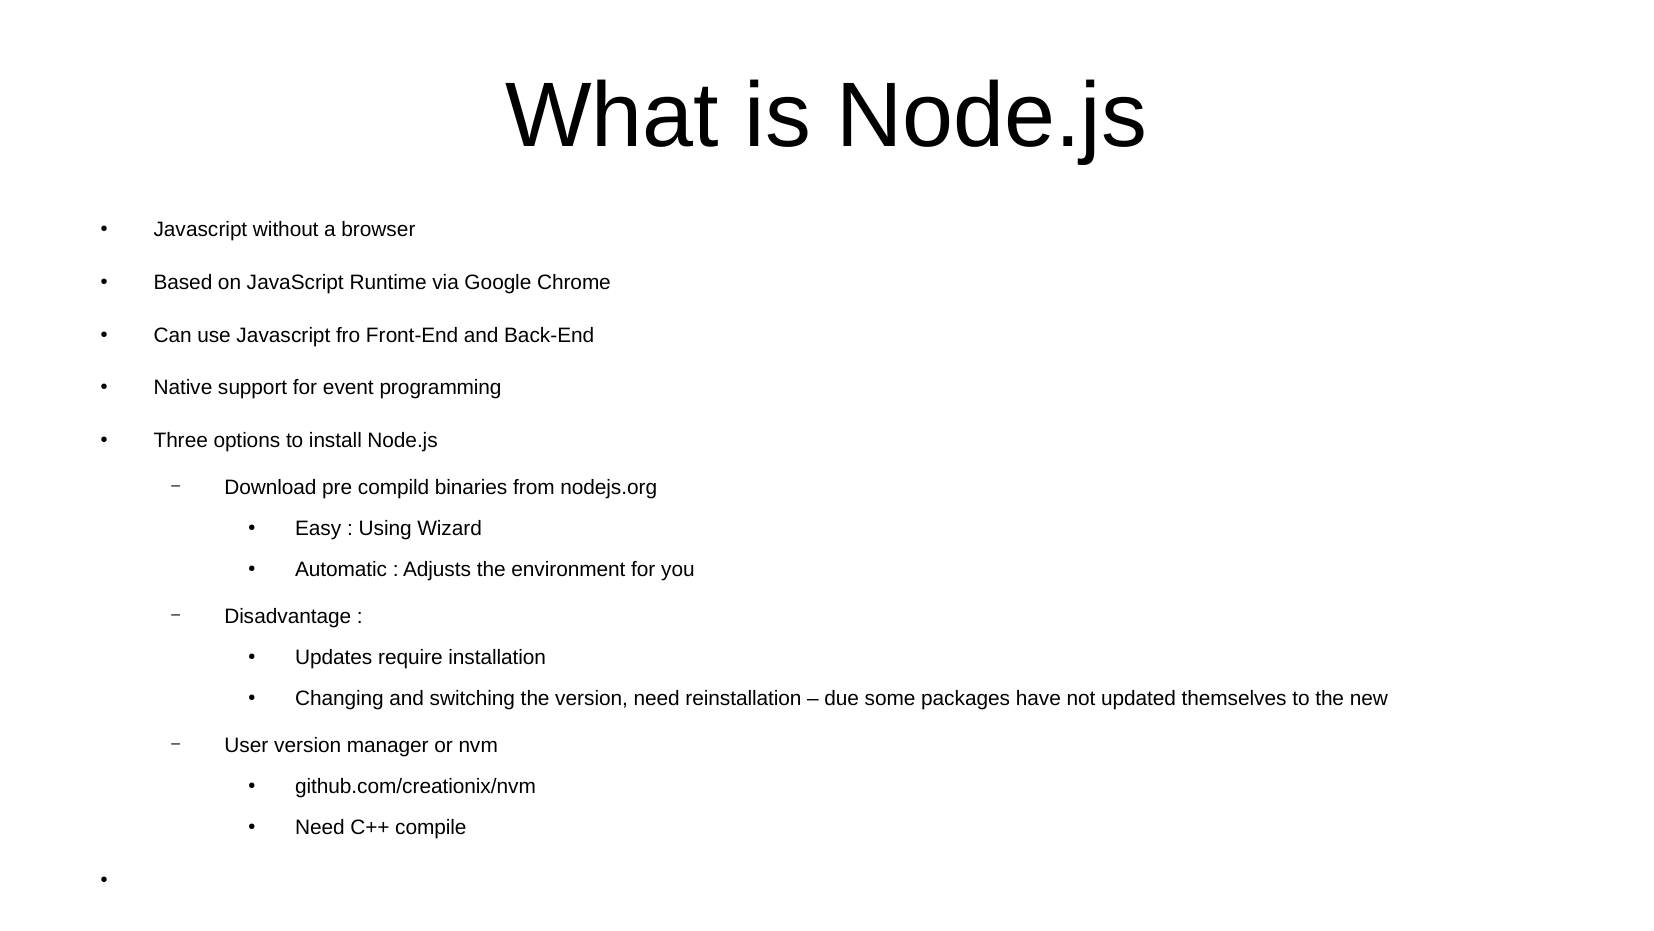

# What is Node.js
Javascript without a browser
Based on JavaScript Runtime via Google Chrome
Can use Javascript fro Front-End and Back-End
Native support for event programming
Three options to install Node.js
Download pre compild binaries from nodejs.org
Easy : Using Wizard
Automatic : Adjusts the environment for you
Disadvantage :
Updates require installation
Changing and switching the version, need reinstallation – due some packages have not updated themselves to the new
User version manager or nvm
github.com/creationix/nvm
Need C++ compile